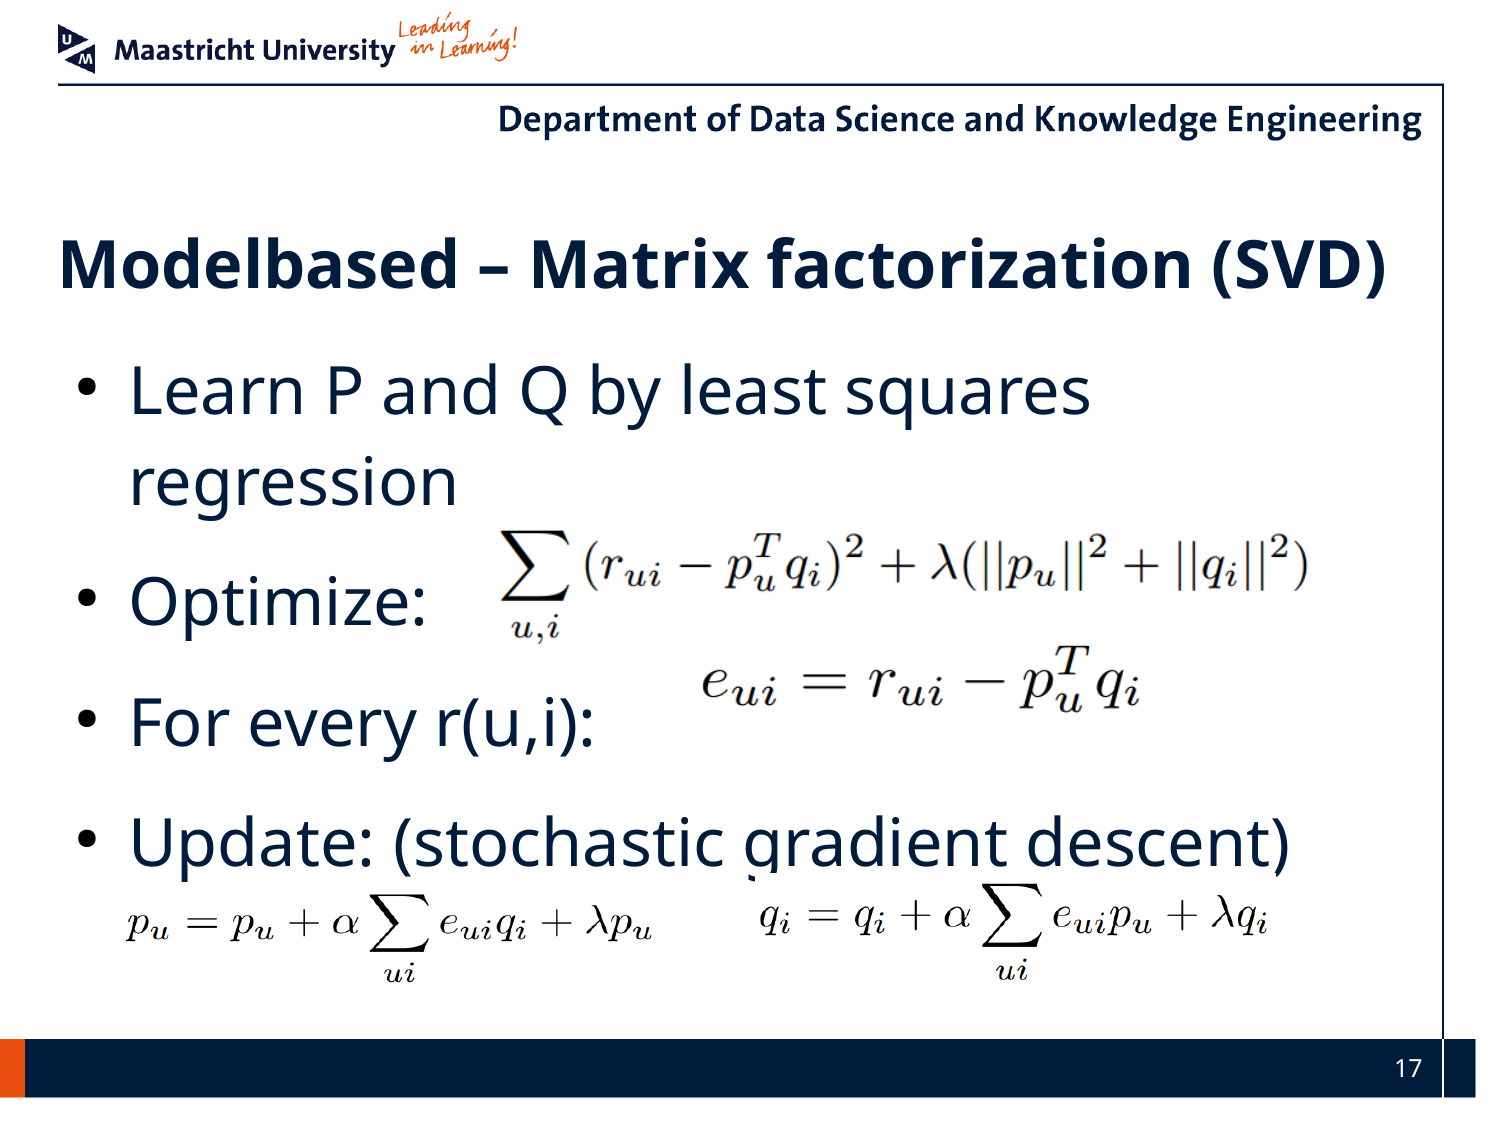

# Modelbased – Matrix factorization (SVD)
Learn P and Q by least squares regression
Optimize:
For every r(u,i):
Update: (stochastic gradient descent)